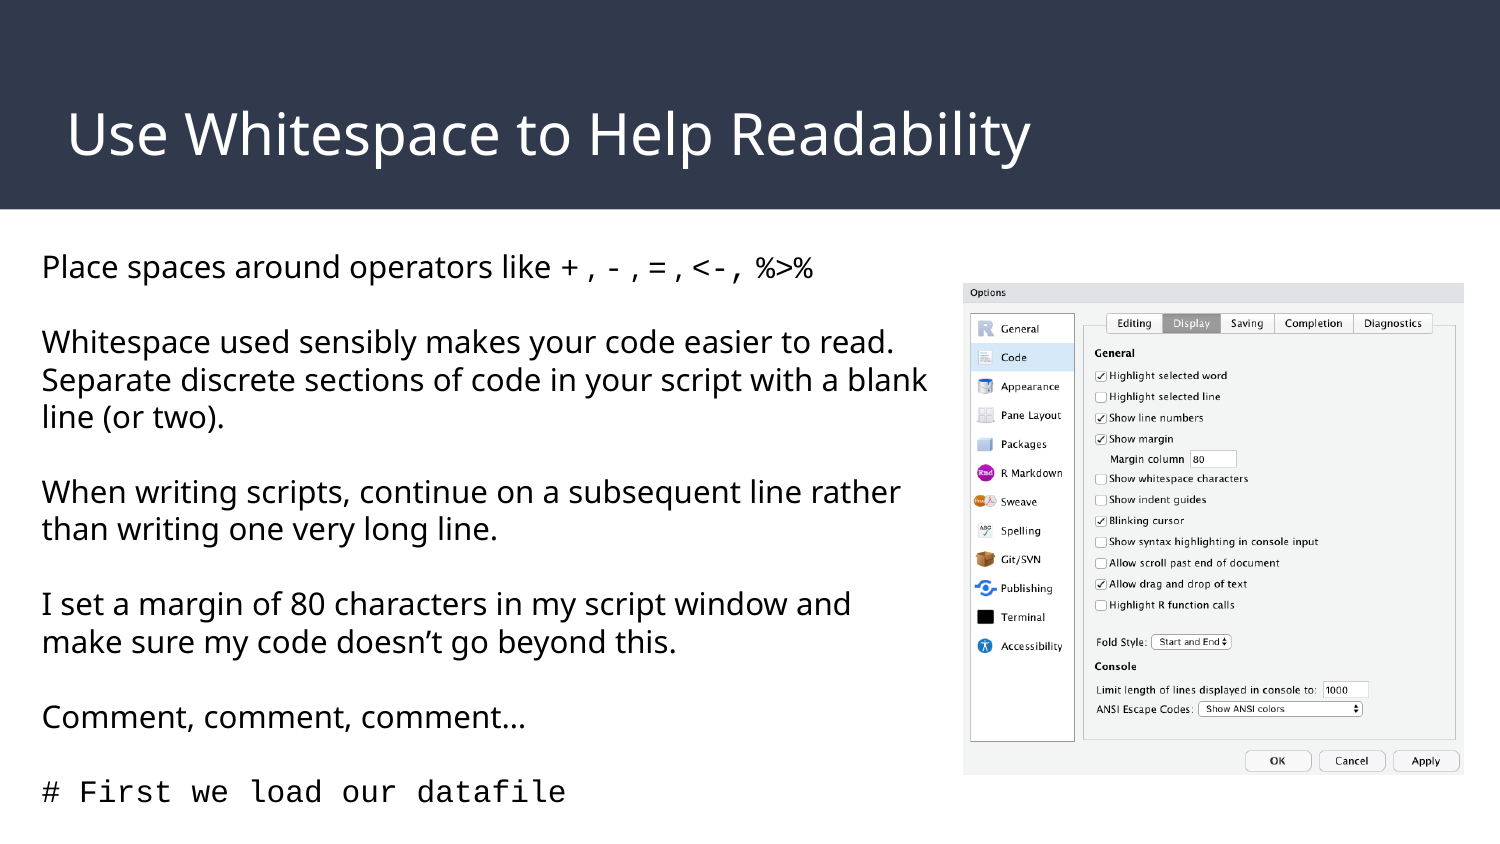

# Use Whitespace to Help Readability
Place spaces around operators like + , - , = , <-, %>%
Whitespace used sensibly makes your code easier to read. Separate discrete sections of code in your script with a blank line (or two).
When writing scripts, continue on a subsequent line rather than writing one very long line.
I set a margin of 80 characters in my script window and make sure my code doesn’t go beyond this.
Comment, comment, comment…
# First we load our datafile